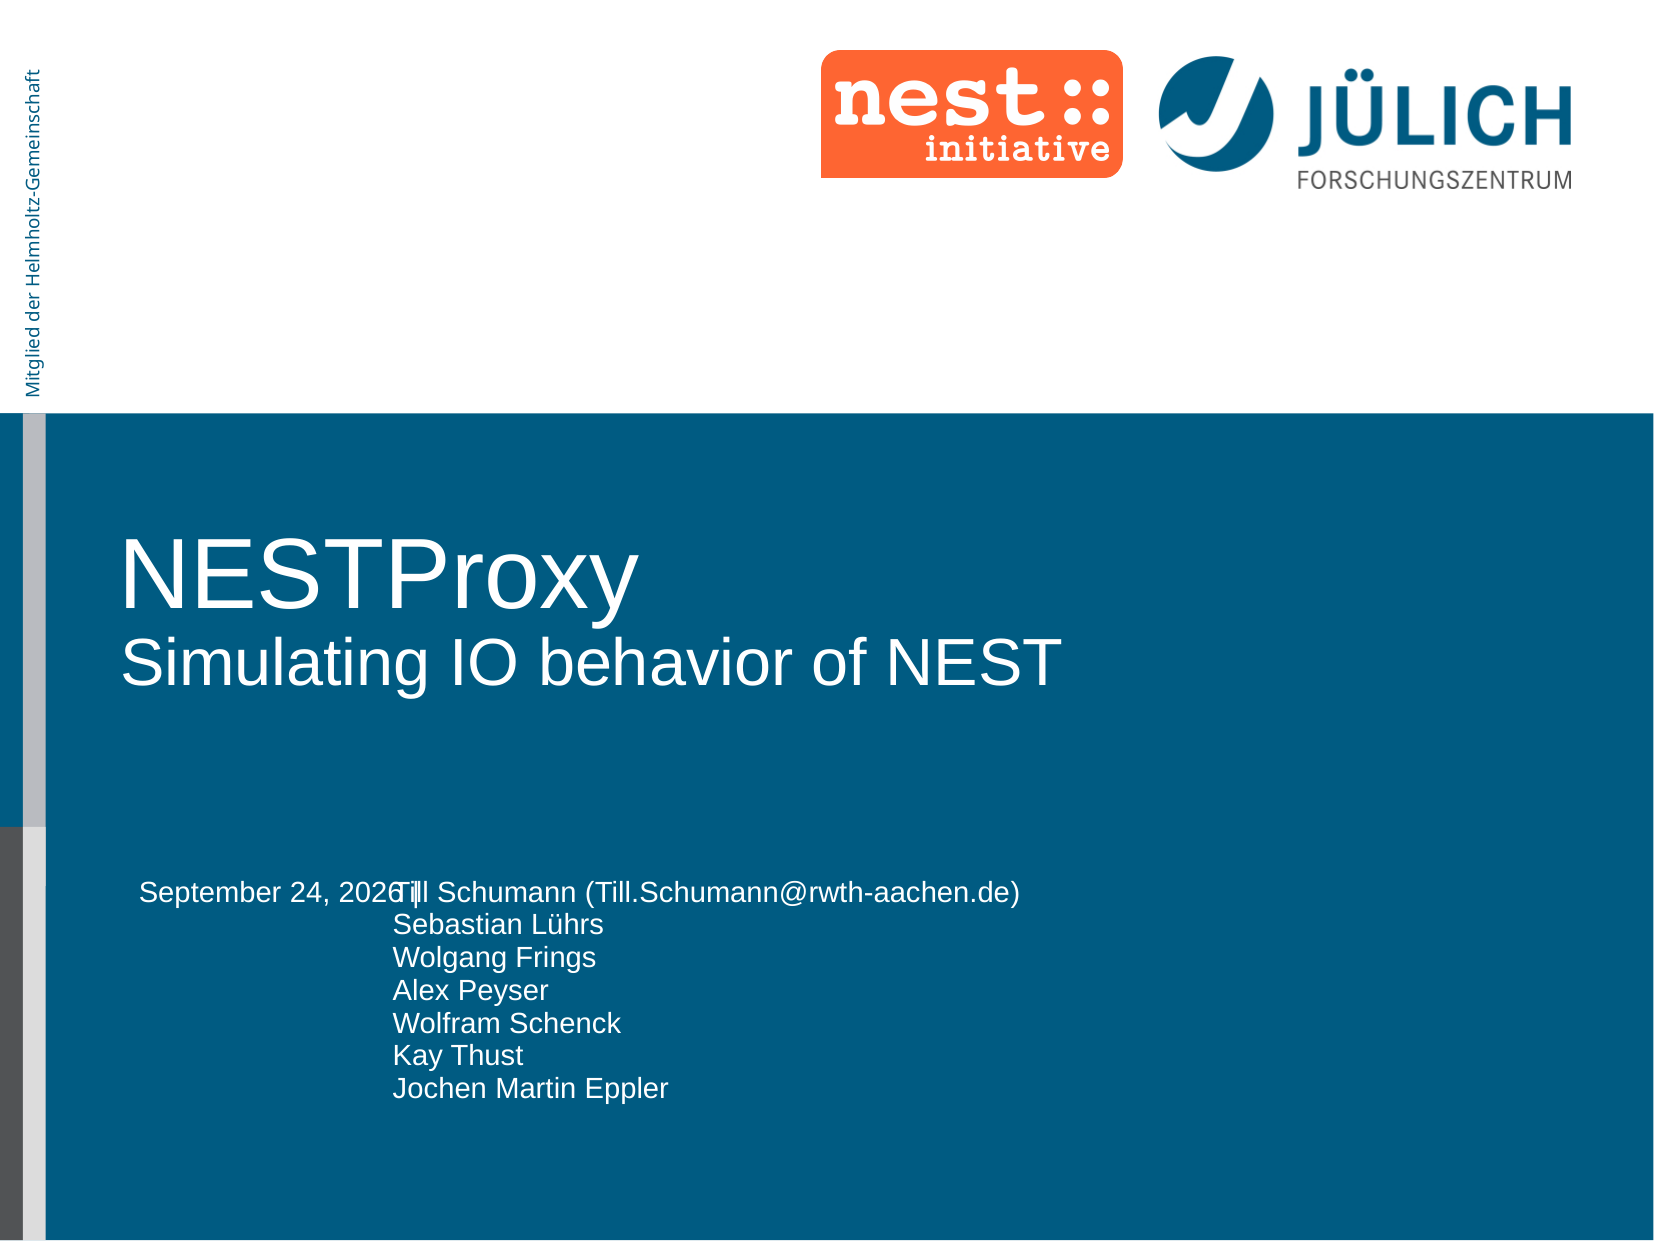

# NESTProxy
Simulating IO behavior of NEST
Till Schumann (Till.Schumann@rwth-aachen.de)
Sebastian Lührs
Wolgang Frings
Alex Peyser
Wolfram Schenck
Kay Thust
Jochen Martin Eppler